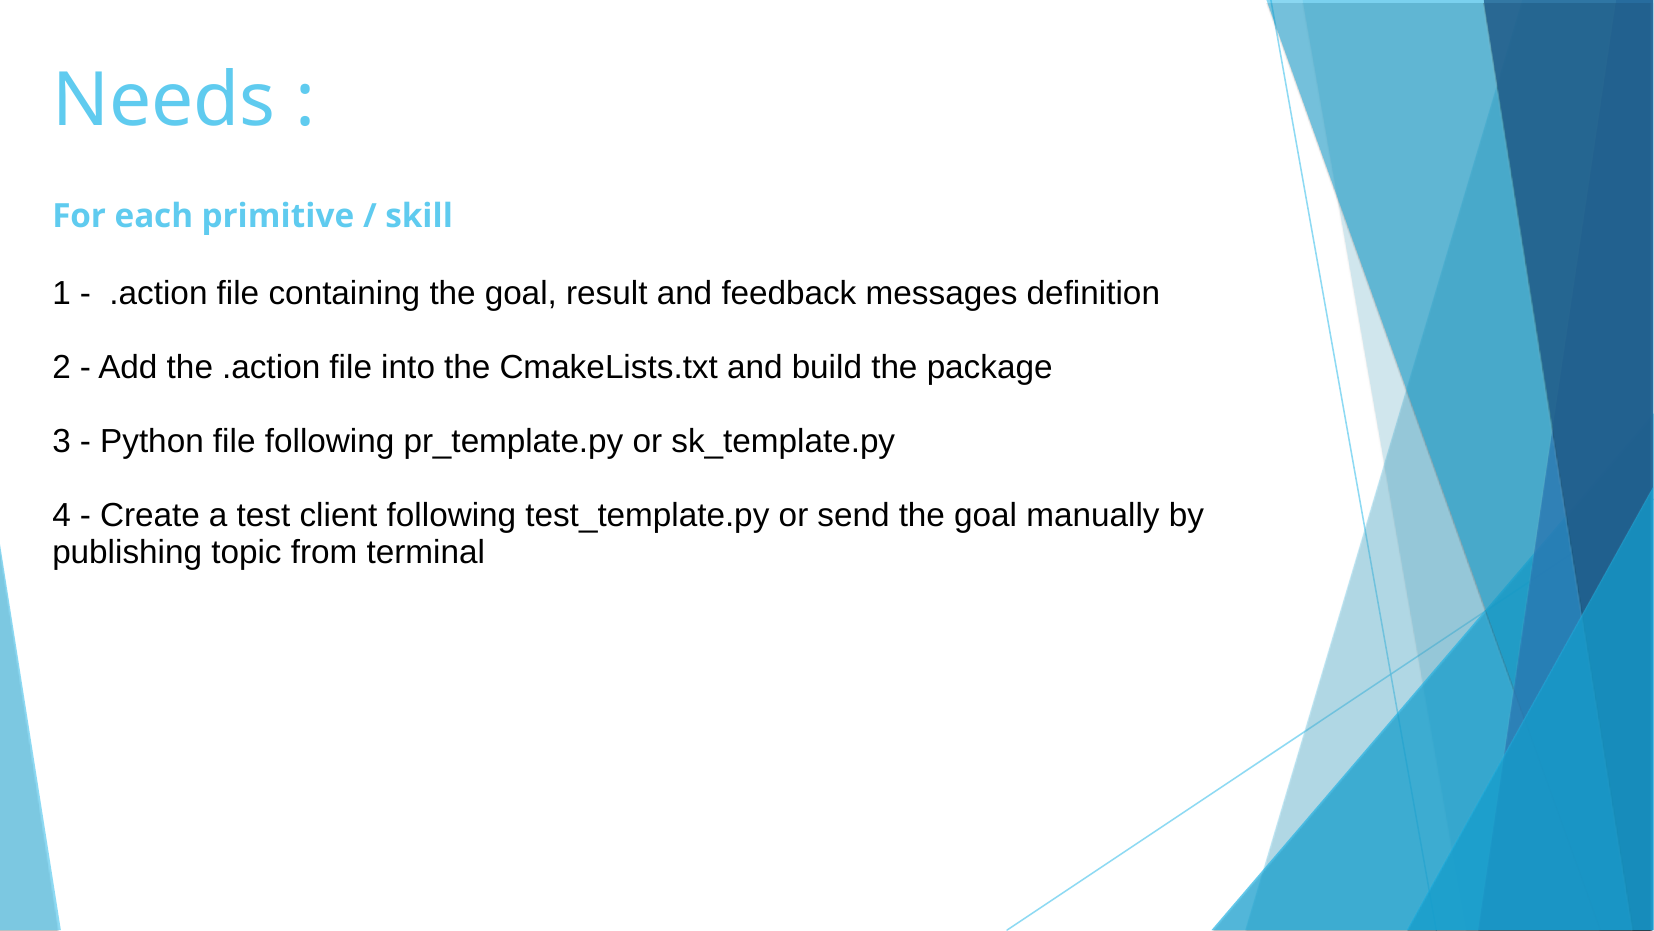

Needs :
For each primitive / skill
1 - .action file containing the goal, result and feedback messages definition
2 - Add the .action file into the CmakeLists.txt and build the package
3 - Python file following pr_template.py or sk_template.py
4 - Create a test client following test_template.py or send the goal manually by publishing topic from terminal